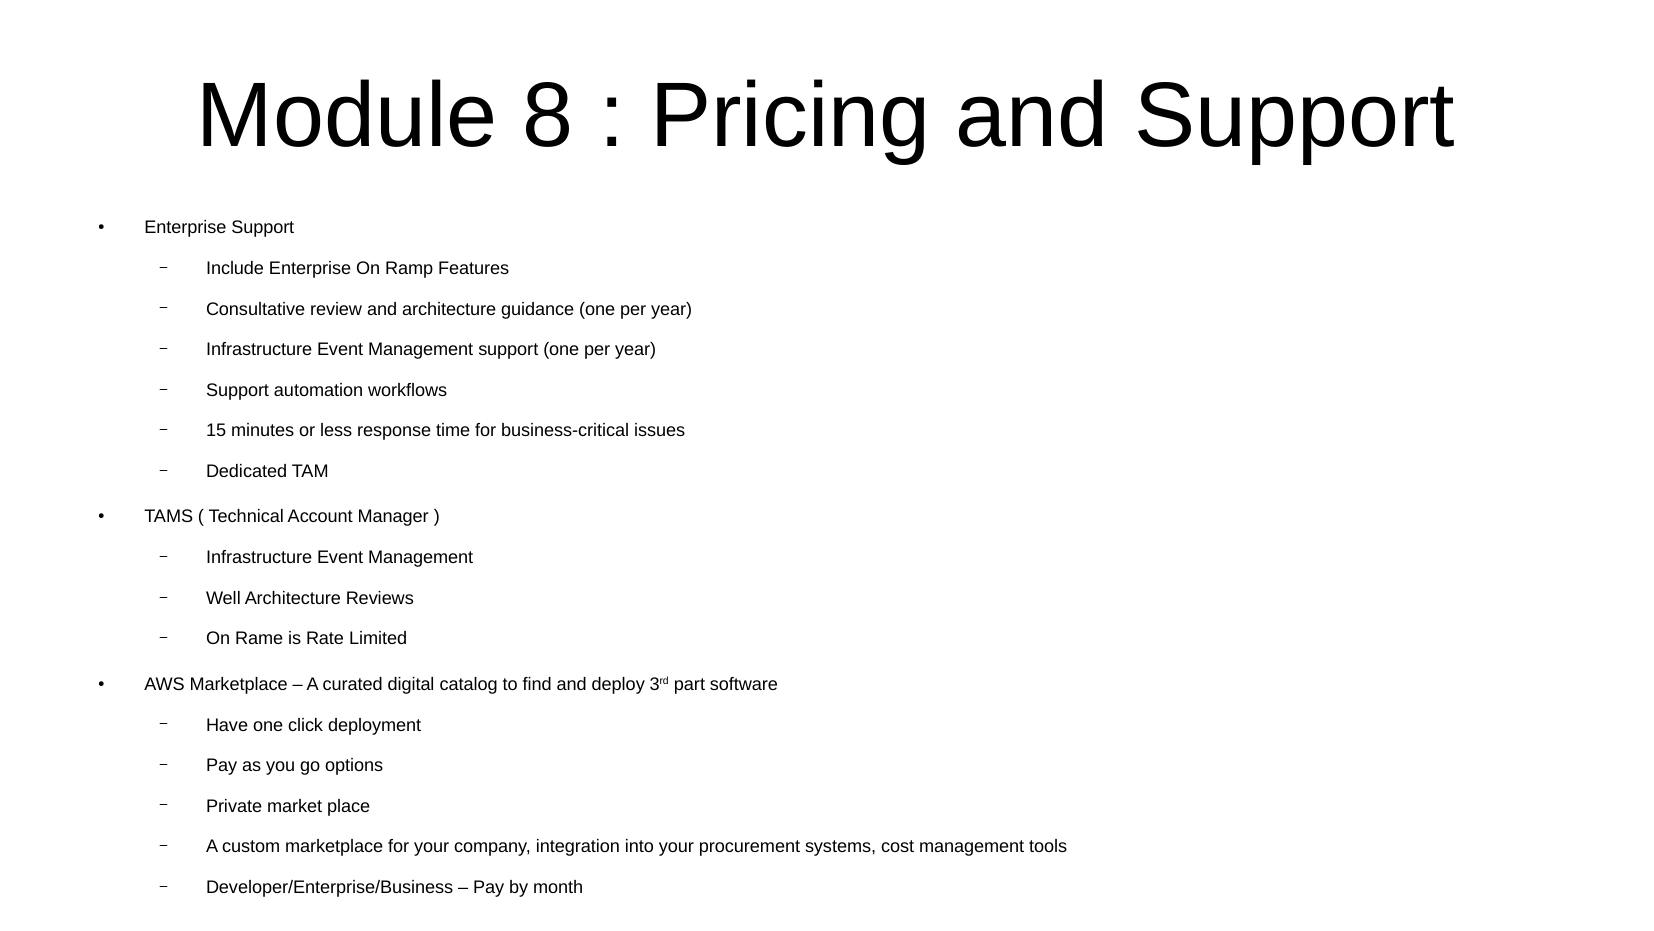

# Module 8 : Pricing and Support
Enterprise Support
Include Enterprise On Ramp Features
Consultative review and architecture guidance (one per year)
Infrastructure Event Management support (one per year)
Support automation workflows
15 minutes or less response time for business-critical issues
Dedicated TAM
TAMS ( Technical Account Manager )
Infrastructure Event Management
Well Architecture Reviews
On Rame is Rate Limited
AWS Marketplace – A curated digital catalog to find and deploy 3rd part software
Have one click deployment
Pay as you go options
Private market place
A custom marketplace for your company, integration into your procurement systems, cost management tools
Developer/Enterprise/Business – Pay by month